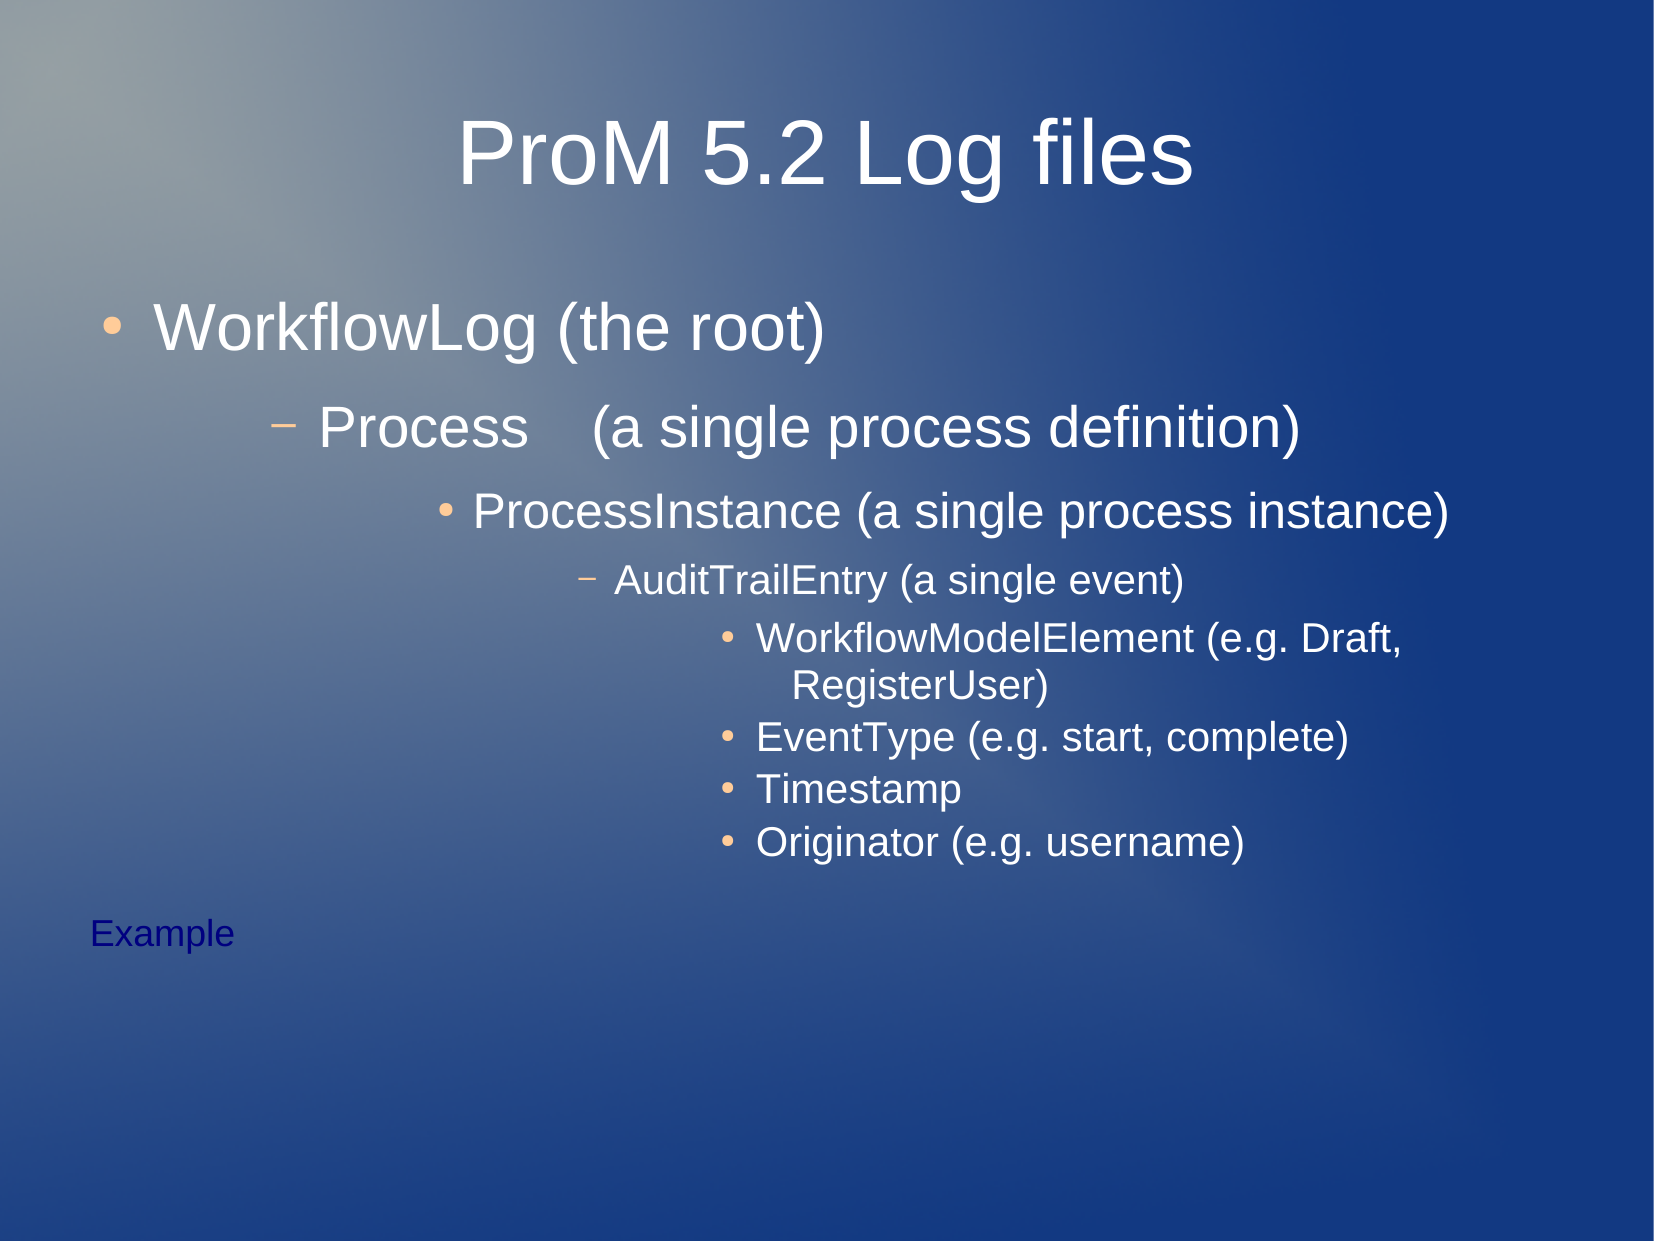

# ProM 5.2 Log files
WorkflowLog (the root)
Process	(a single process definition)
ProcessInstance (a single process instance)
AuditTrailEntry (a single event)
WorkflowModelElement (e.g. Draft, RegisterUser)
EventType (e.g. start, complete)
Timestamp
Originator (e.g. username)
Example